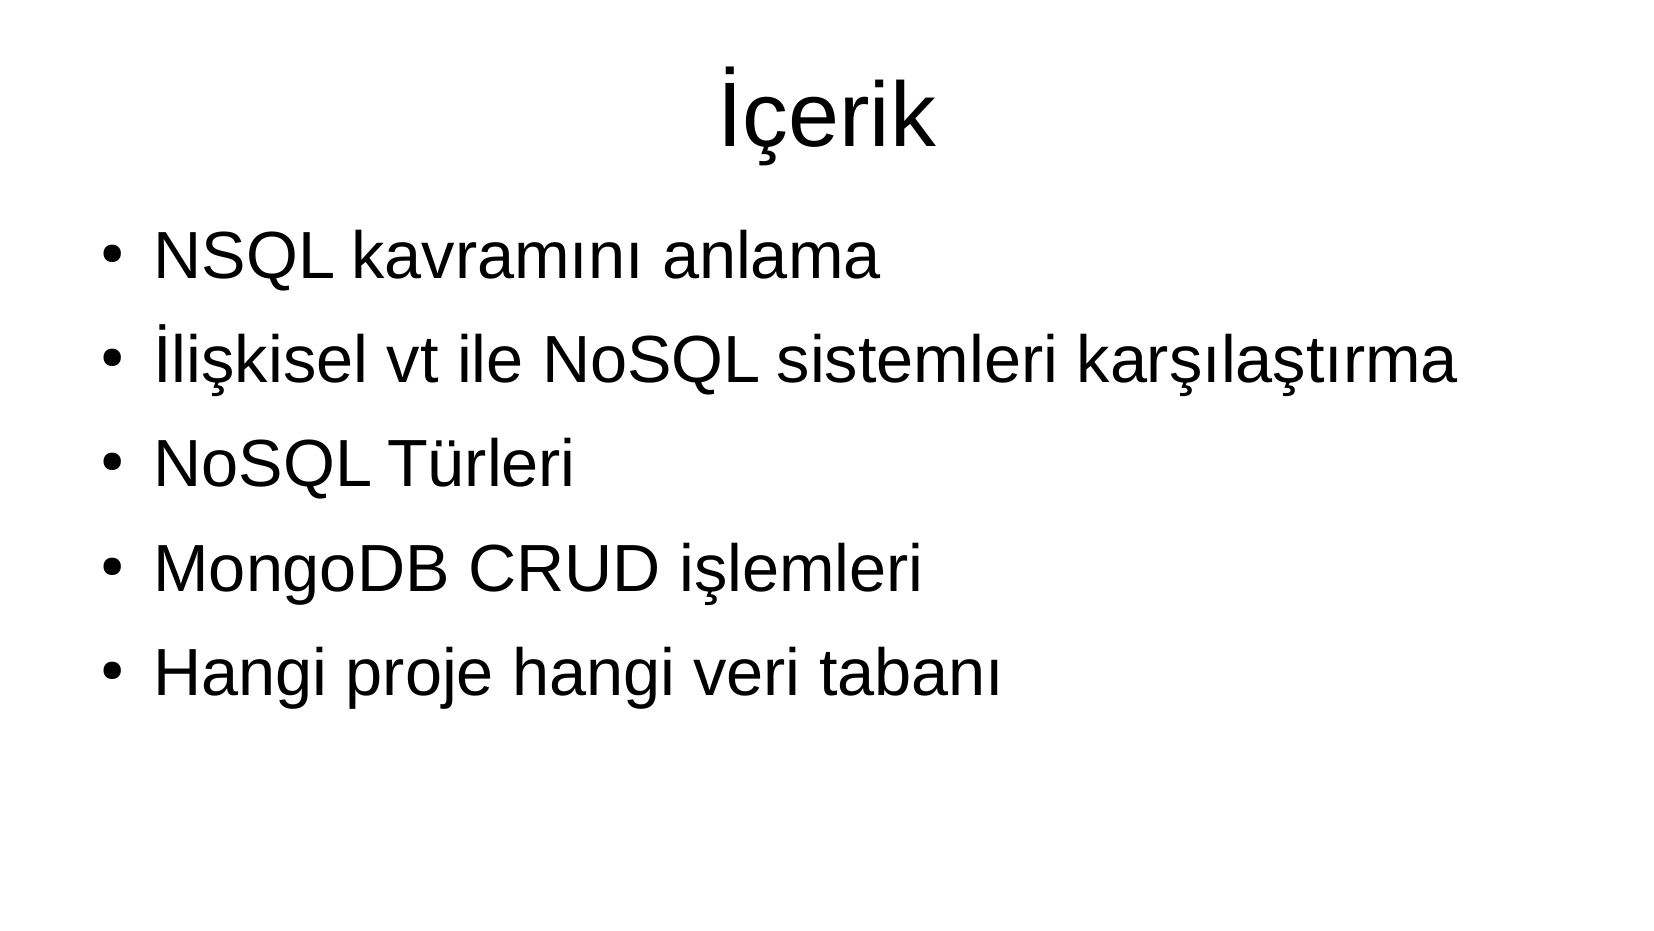

# İçerik
NSQL kavramını anlama
İlişkisel vt ile NoSQL sistemleri karşılaştırma
NoSQL Türleri
MongoDB CRUD işlemleri
Hangi proje hangi veri tabanı